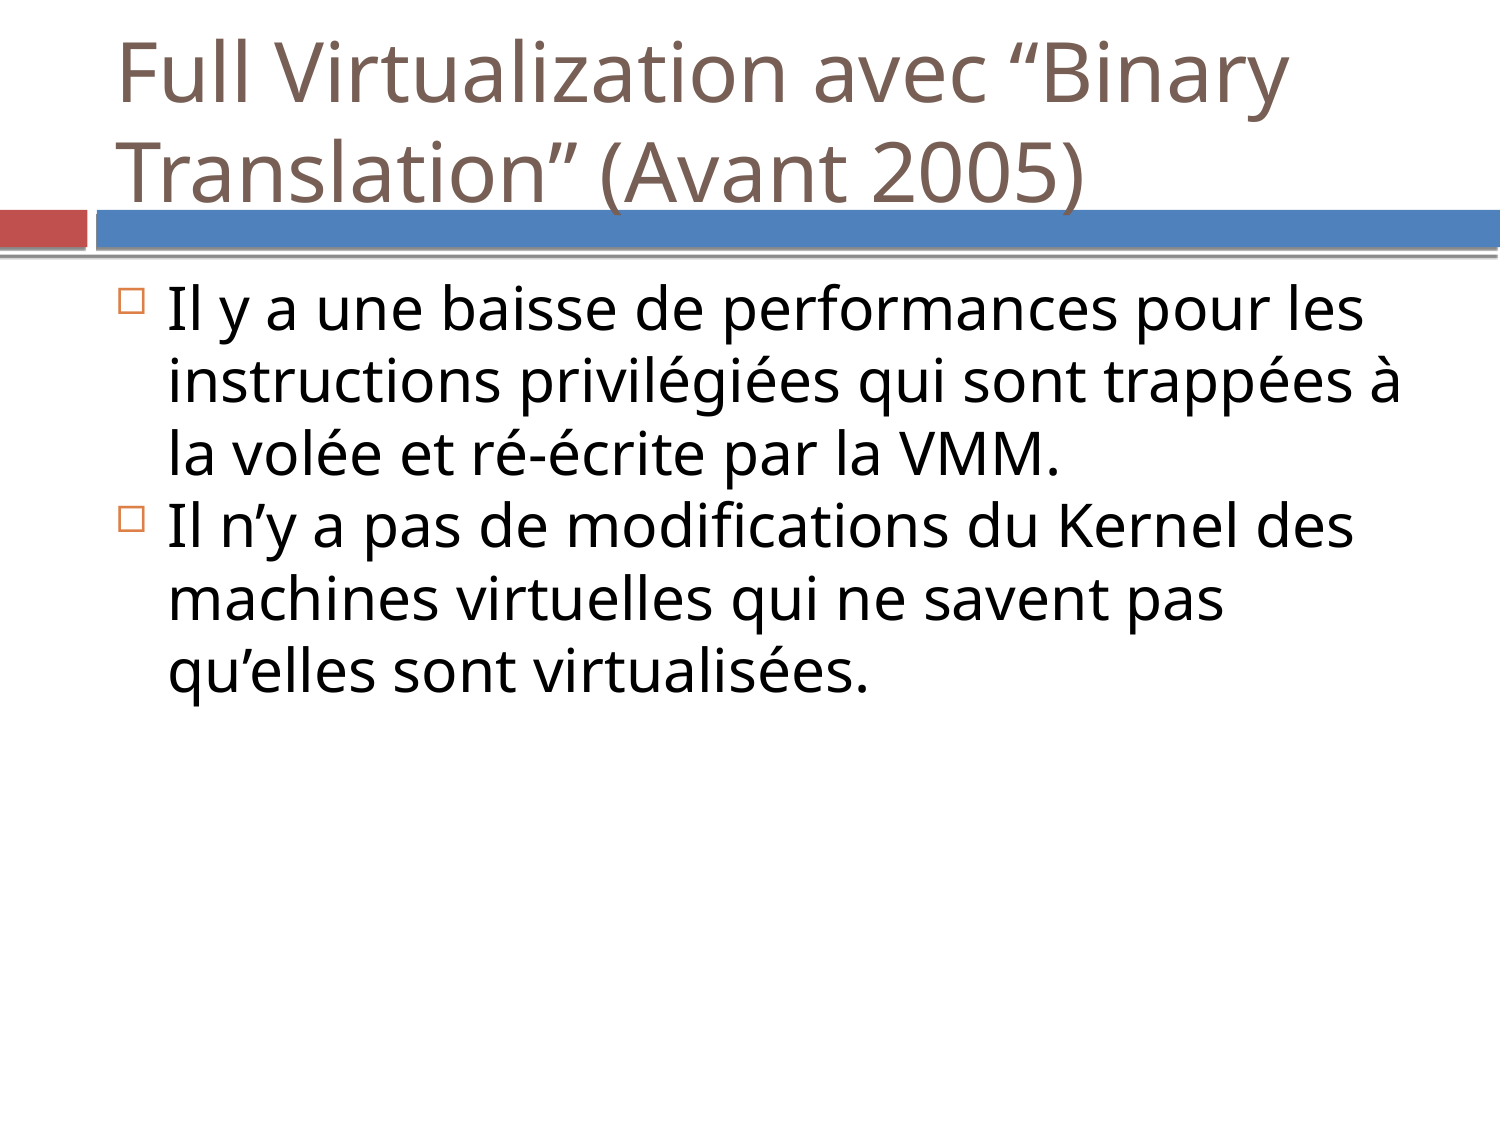

Full Virtualization avec “Binary Translation” (Avant 2005)
Il y a une baisse de performances pour les instructions privilégiées qui sont trappées à la volée et ré-écrite par la VMM.
Il n’y a pas de modifications du Kernel des machines virtuelles qui ne savent pas qu’elles sont virtualisées.